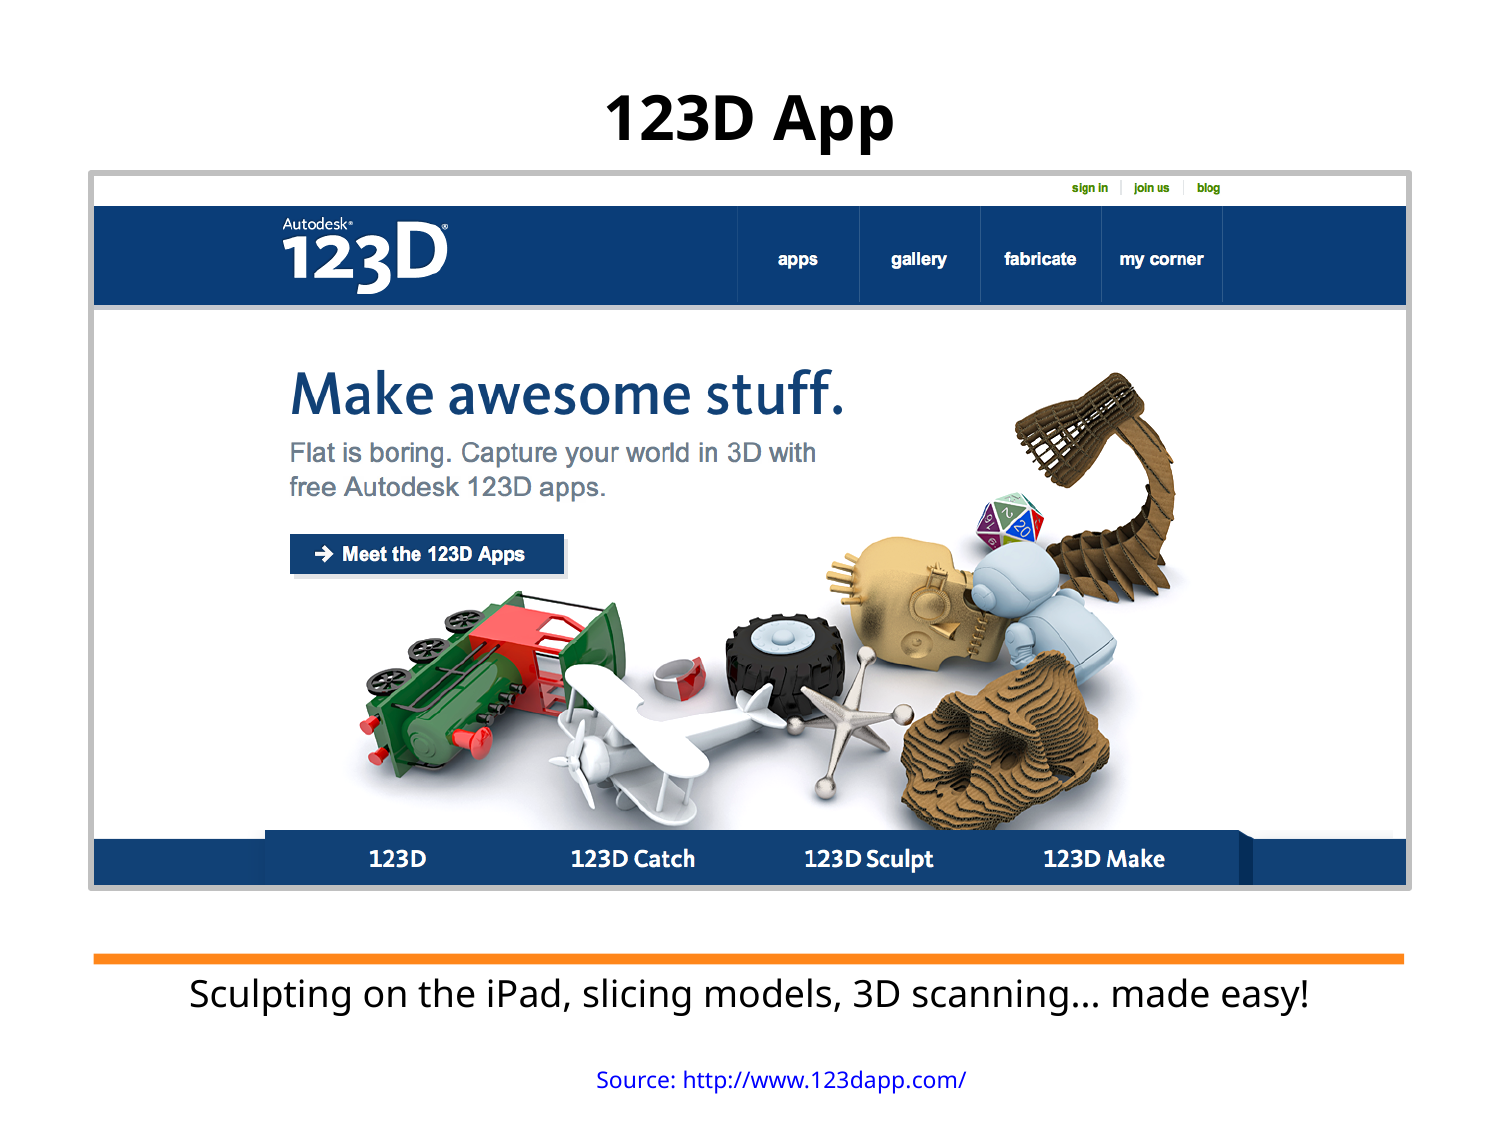

# 123D App
Sculpting on the iPad, slicing models, 3D scanning... made easy!
Source: http://www.123dapp.com/